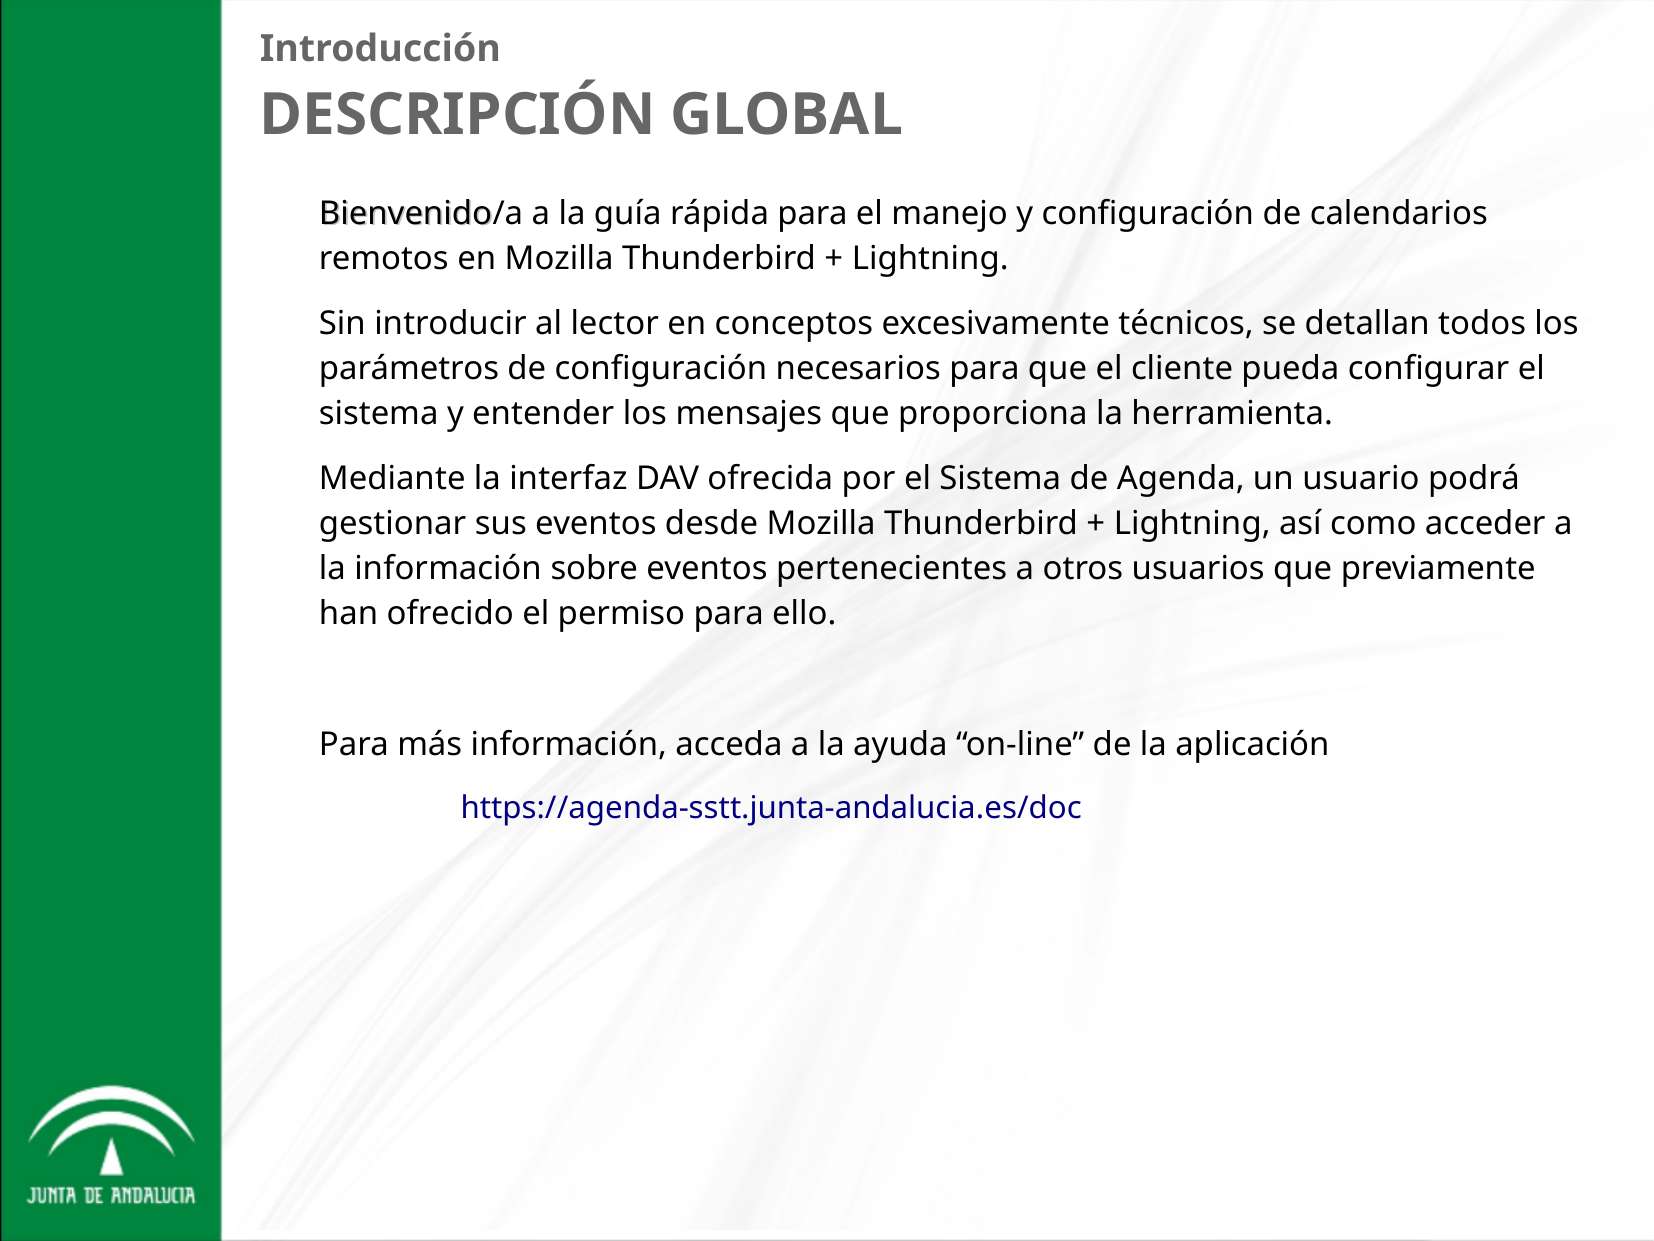

# Introducción DESCRIPCIÓN GLOBAL
Bienvenido/a a la guía rápida para el manejo y configuración de calendarios remotos en Mozilla Thunderbird + Lightning.
Sin introducir al lector en conceptos excesivamente técnicos, se detallan todos los parámetros de configuración necesarios para que el cliente pueda configurar el sistema y entender los mensajes que proporciona la herramienta.
Mediante la interfaz DAV ofrecida por el Sistema de Agenda, un usuario podrá gestionar sus eventos desde Mozilla Thunderbird + Lightning, así como acceder a la información sobre eventos pertenecientes a otros usuarios que previamente han ofrecido el permiso para ello.
Para más información, acceda a la ayuda “on-line” de la aplicación
https://agenda-sstt.junta-andalucia.es/doc